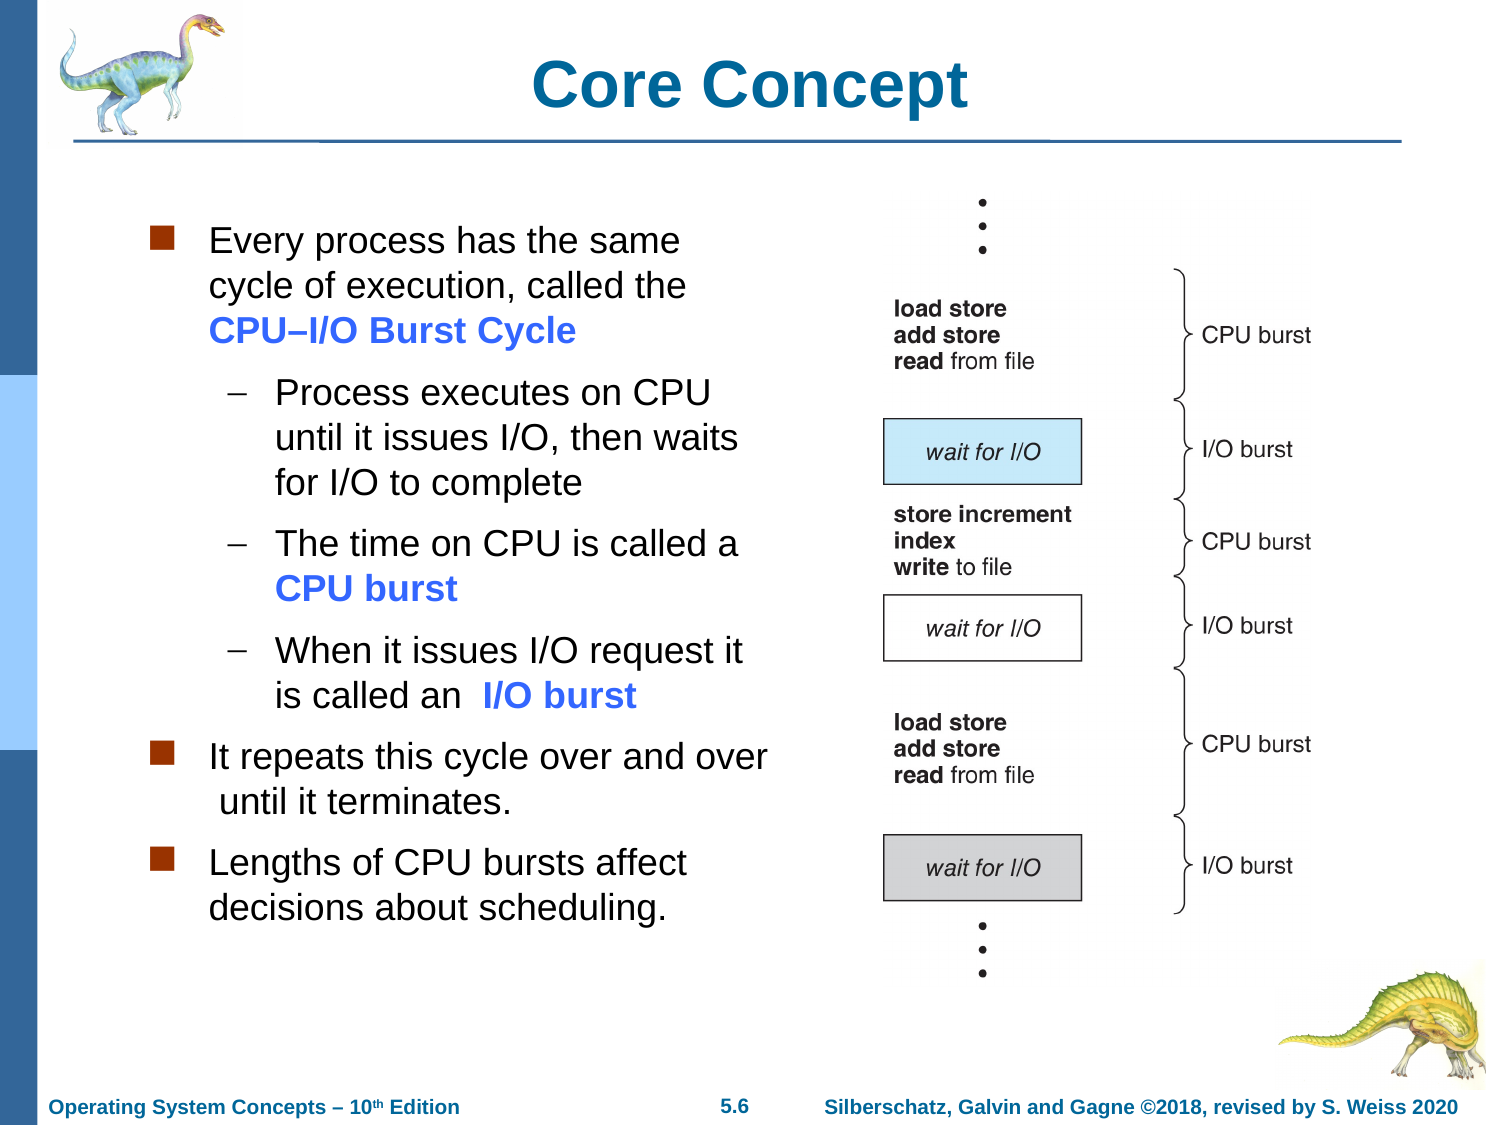

Core Concept
Every process has the same cycle of execution, called the CPU–I/O Burst Cycle
Process executes on CPU until it issues I/O, then waits for I/O to complete
The time on CPU is called a CPU burst
When it issues I/O request it is called an I/O burst
It repeats this cycle over and over until it terminates.
Lengths of CPU bursts affect decisions about scheduling.